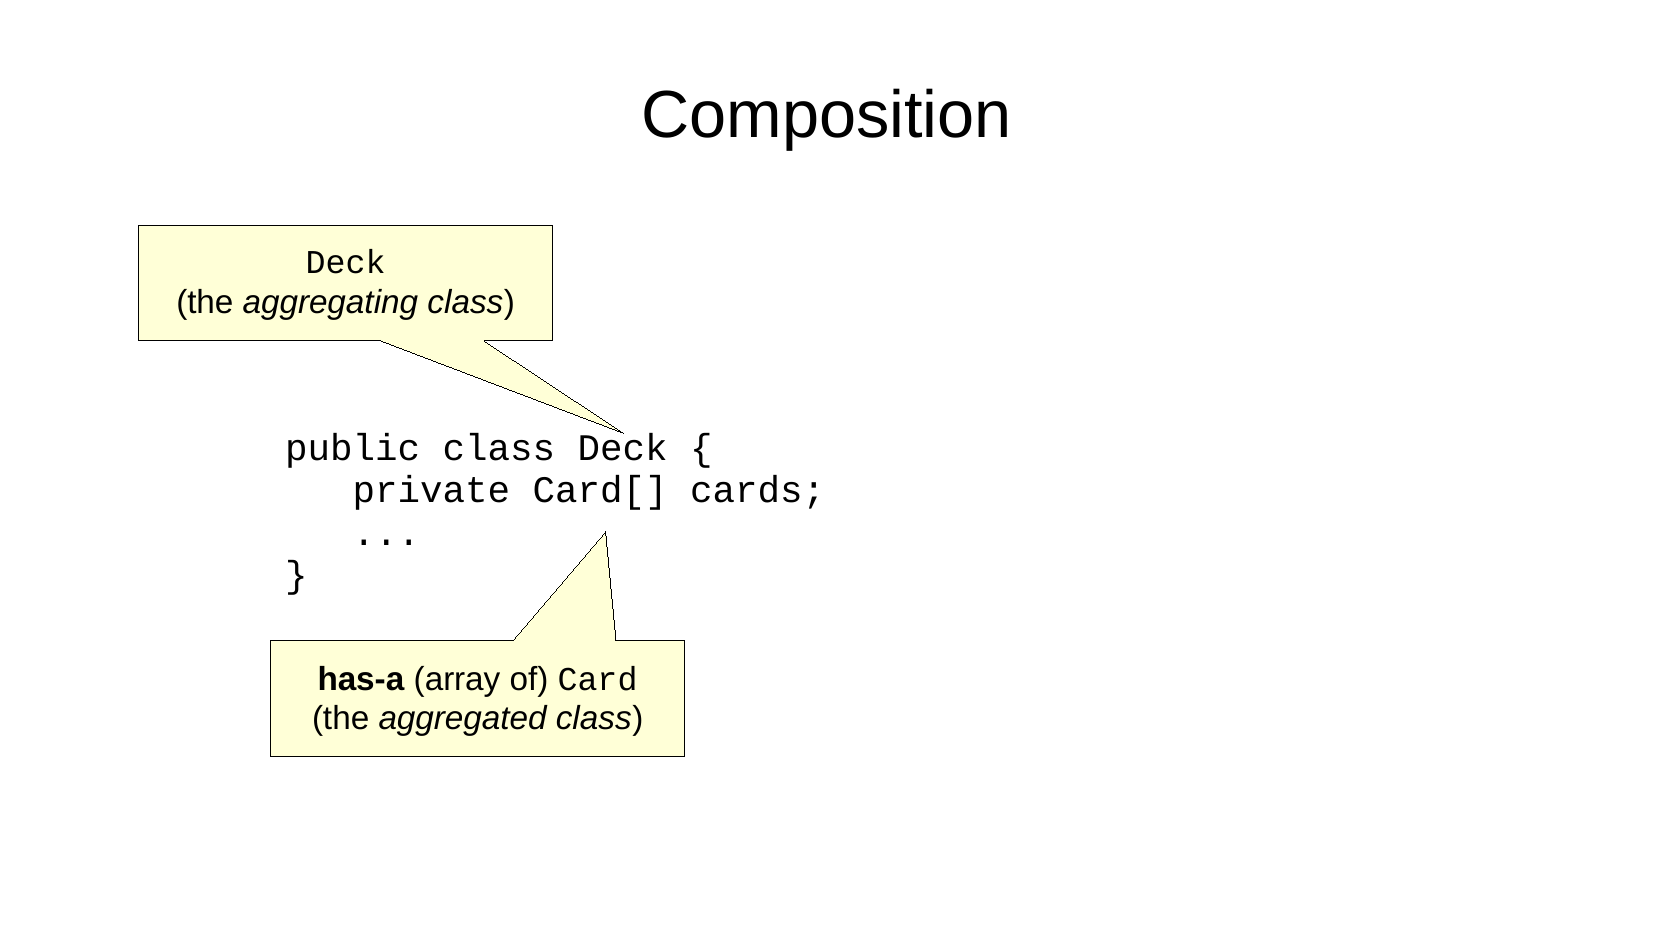

# Composition
Deck
(the aggregating class)
public class Deck {
 private Card[] cards;
 ...
}
has-a (array of) Card
(the aggregated class)